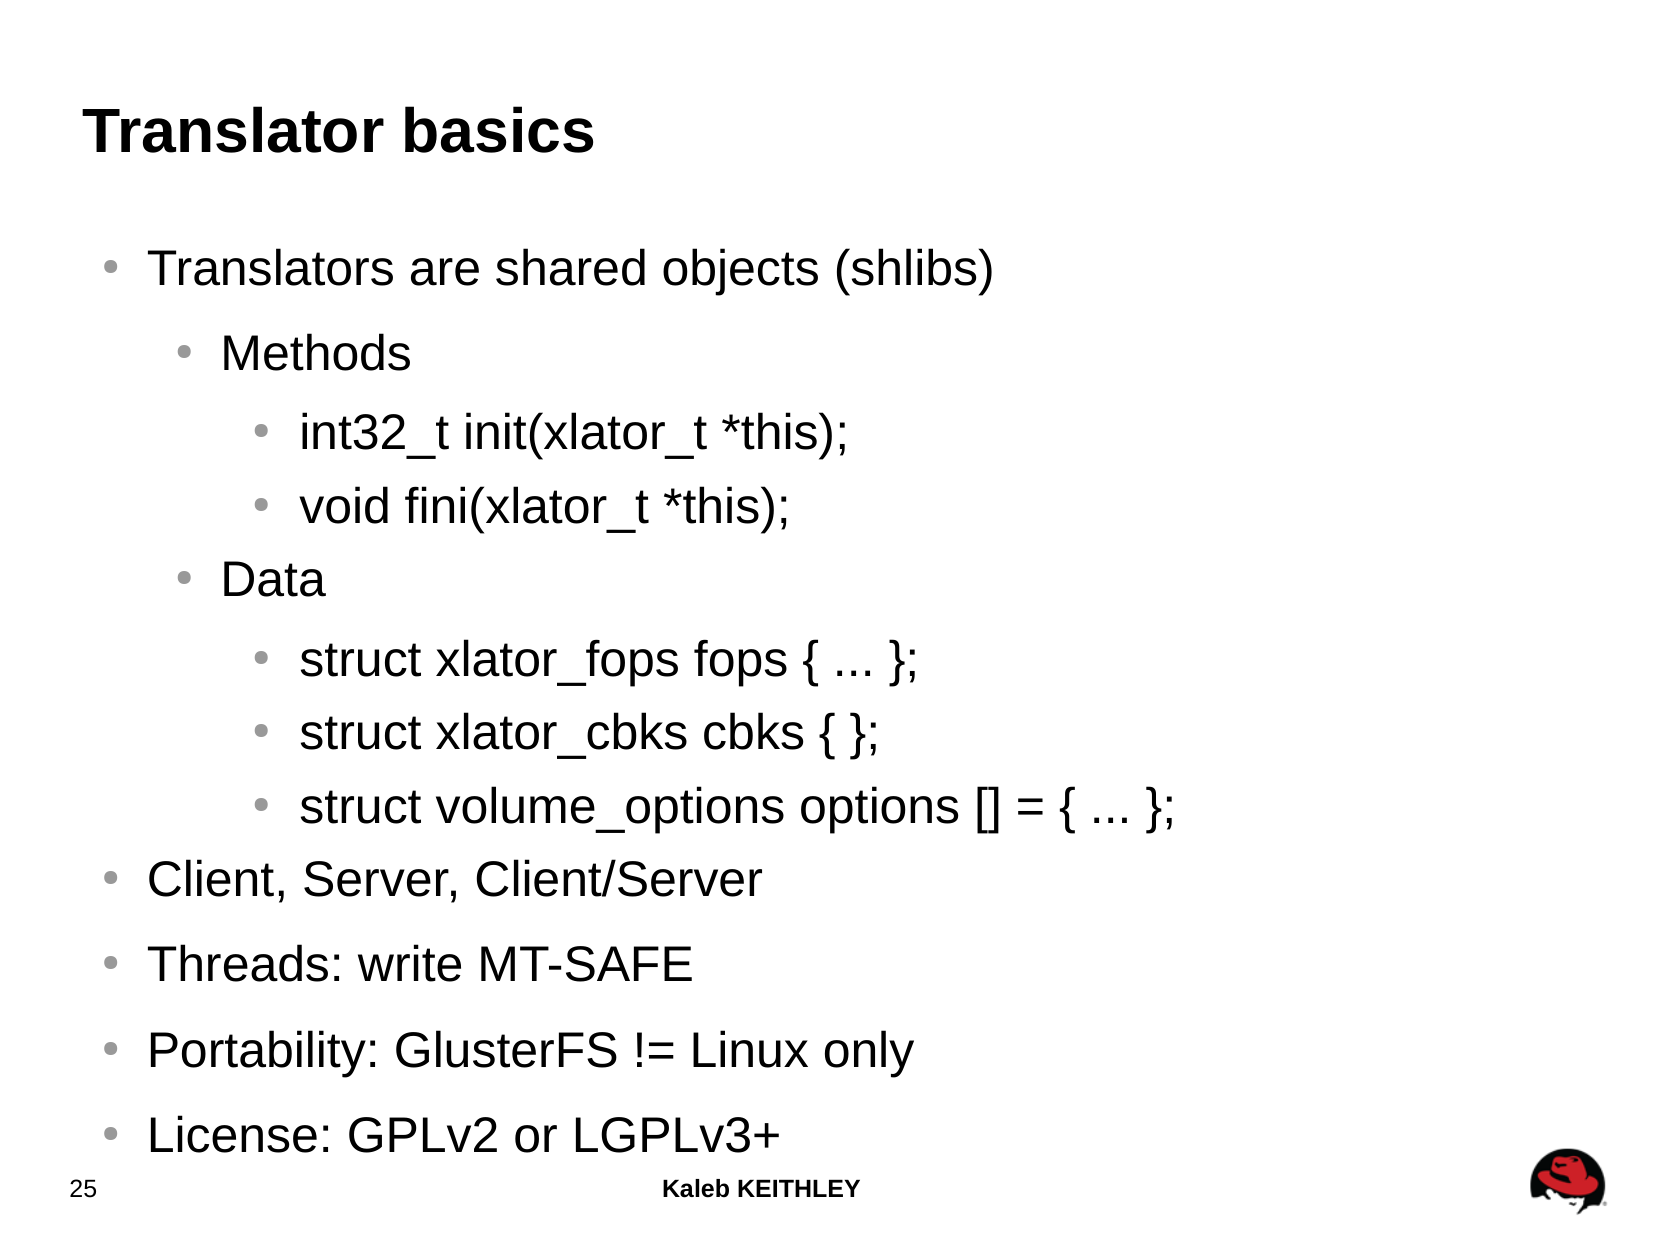

# Translator basics
Translators are shared objects (shlibs)
Methods
int32_t init(xlator_t *this);
void fini(xlator_t *this);
Data
struct xlator_fops fops { ... };
struct xlator_cbks cbks { };
struct volume_options options [] = { ... };
Client, Server, Client/Server
Threads: write MT-SAFE
Portability: GlusterFS != Linux only
License: GPLv2 or LGPLv3+